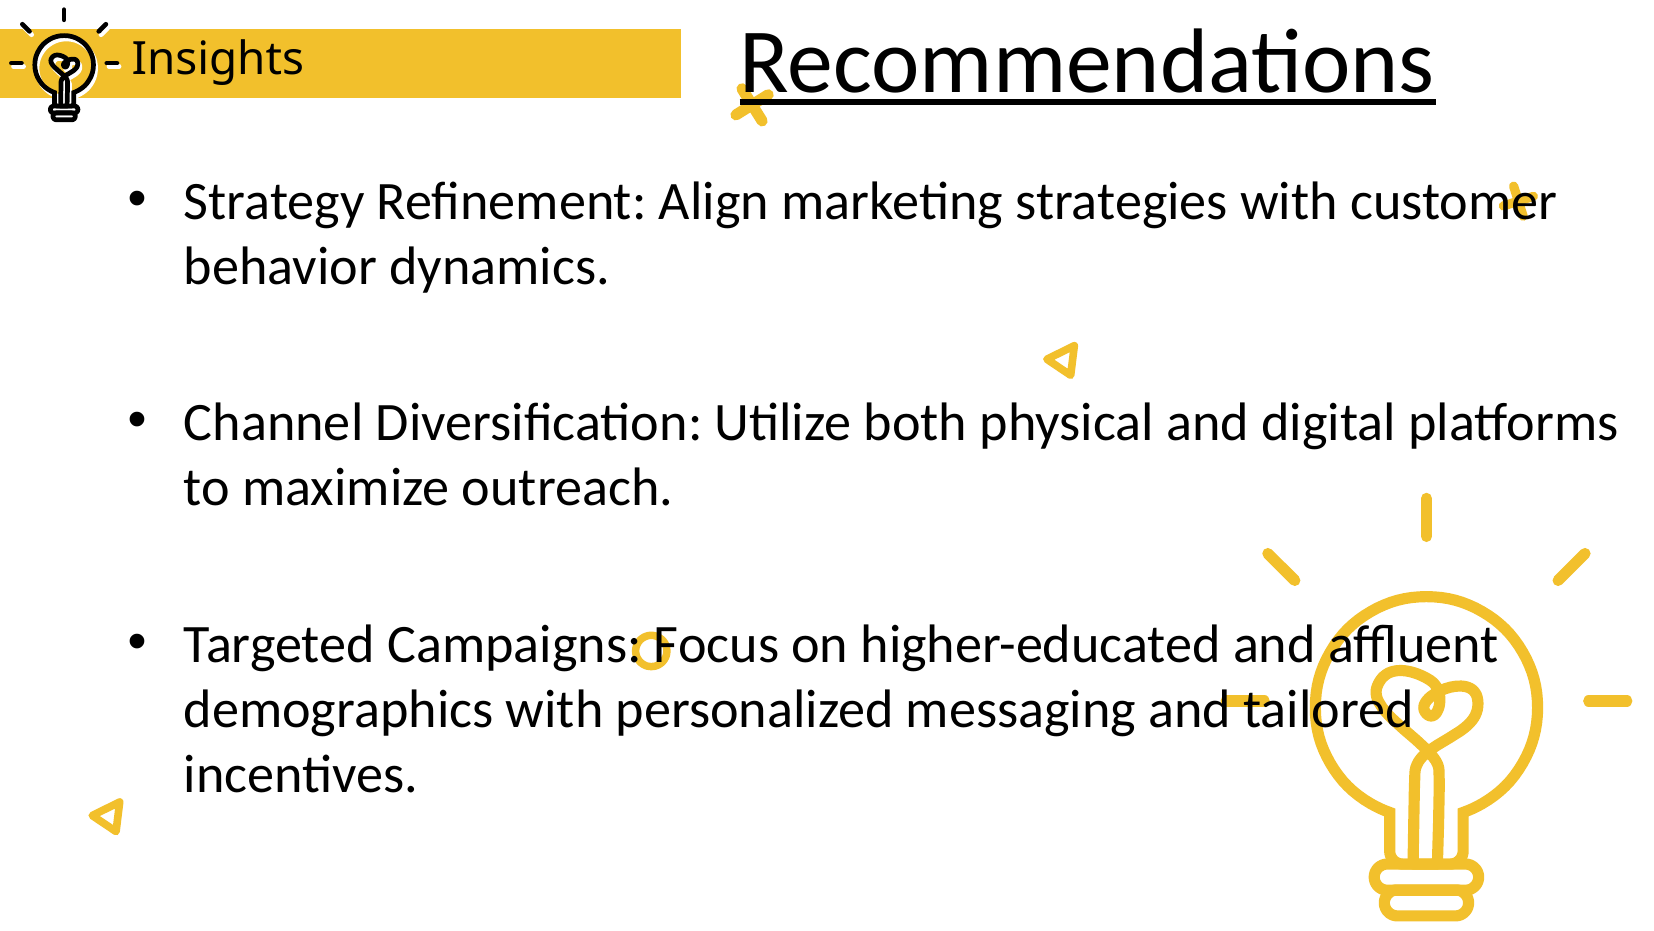

Recommendations
Insights
#
Strategy Refinement: Align marketing strategies with customer behavior dynamics.
Channel Diversification: Utilize both physical and digital platforms to maximize outreach.
Targeted Campaigns: Focus on higher-educated and affluent demographics with personalized messaging and tailored incentives.